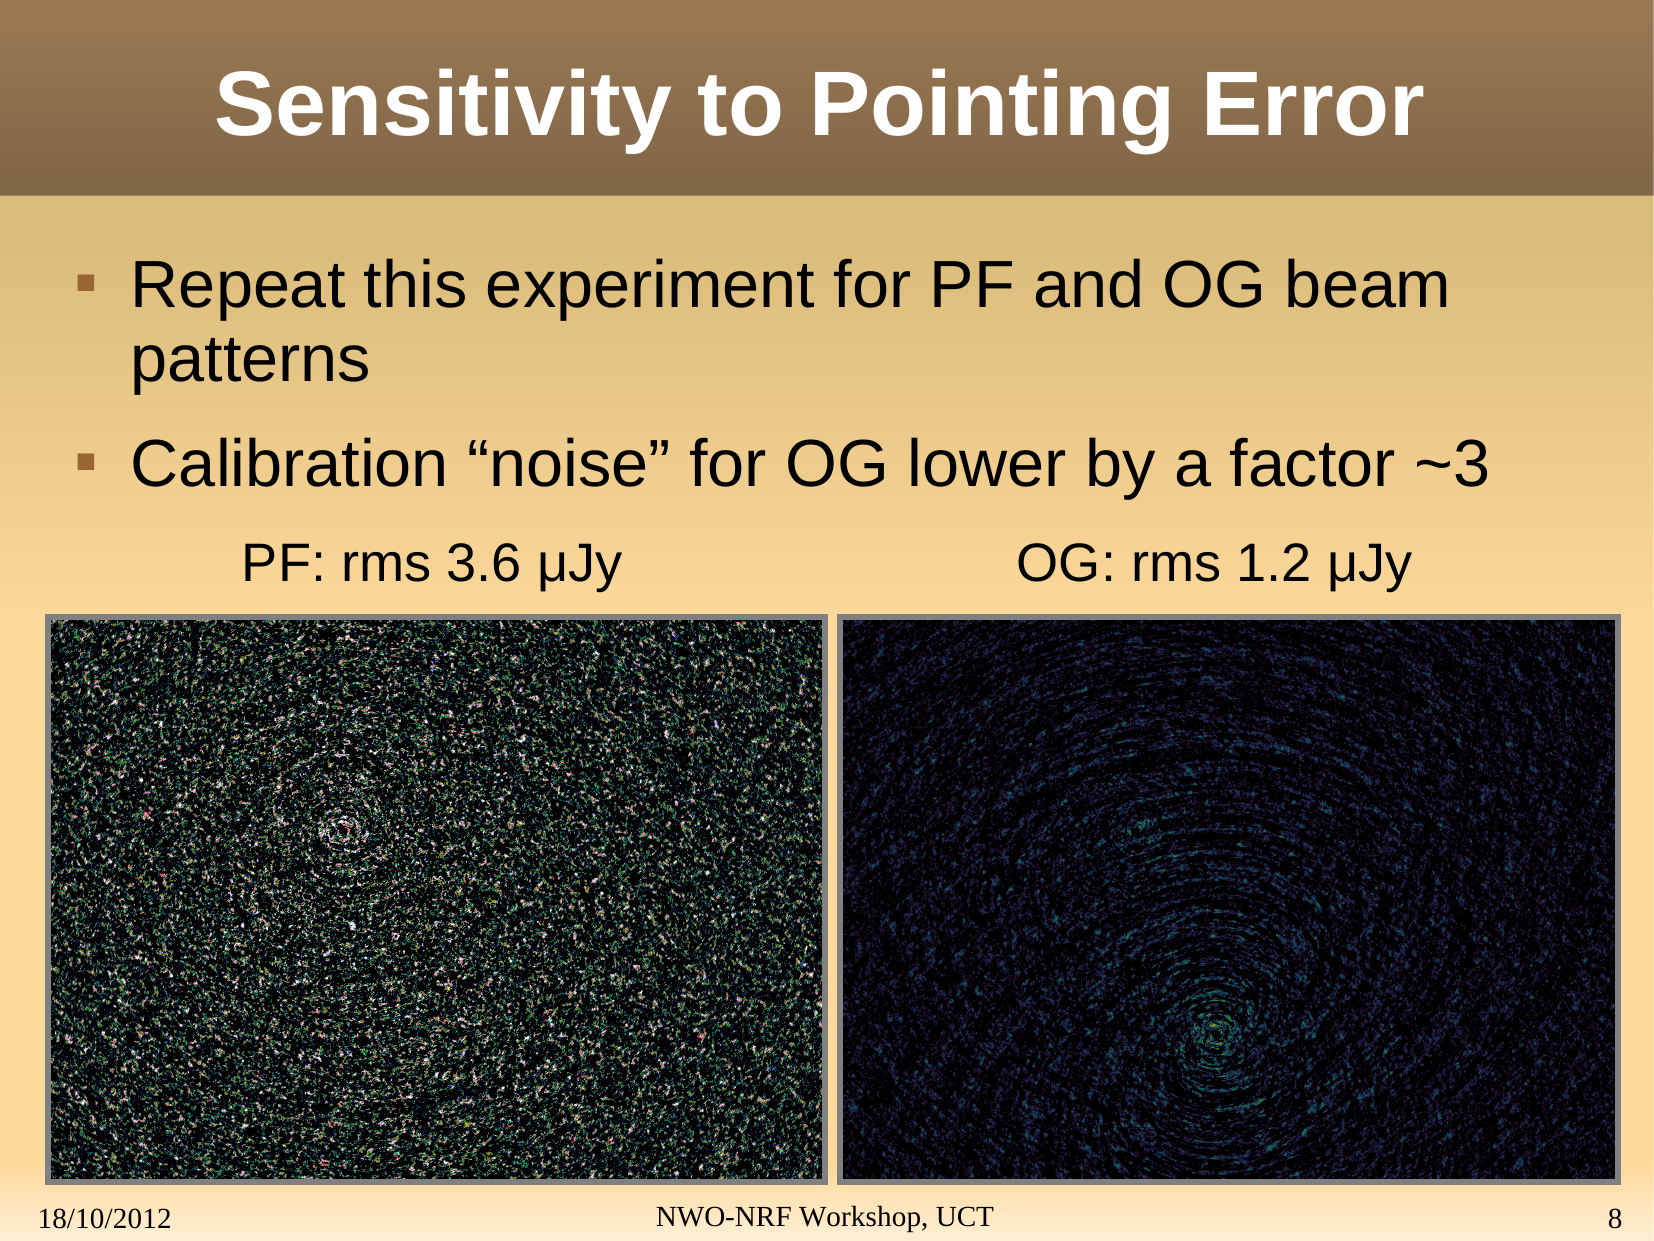

# Sensitivity to Pointing Error
Repeat this experiment for PF and OG beam patterns
Calibration “noise” for OG lower by a factor ~3
PF: rms 3.6 μJy
OG: rms 1.2 μJy
NWO-NRF Workshop, UCT
18/10/2012
8